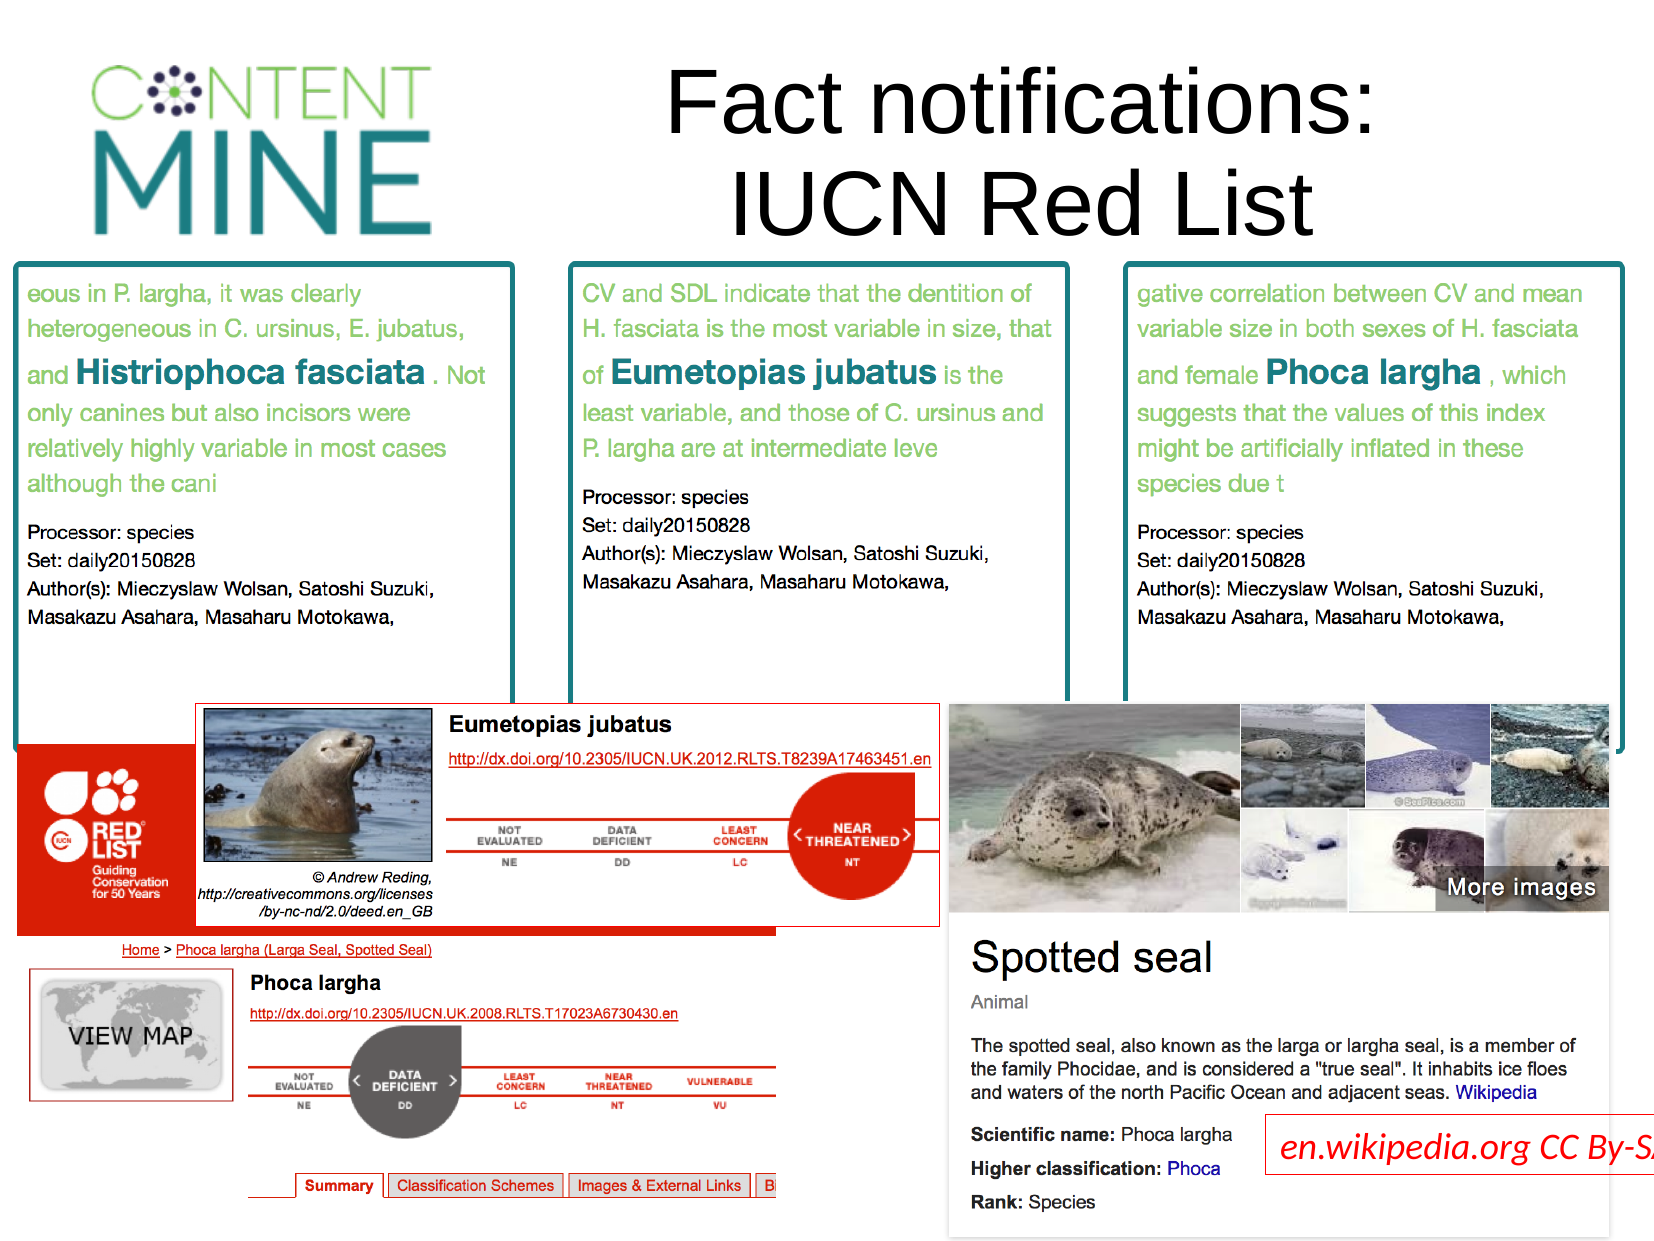

# Fact notifications: IUCN Red List
en.wikipedia.org CC By-SA